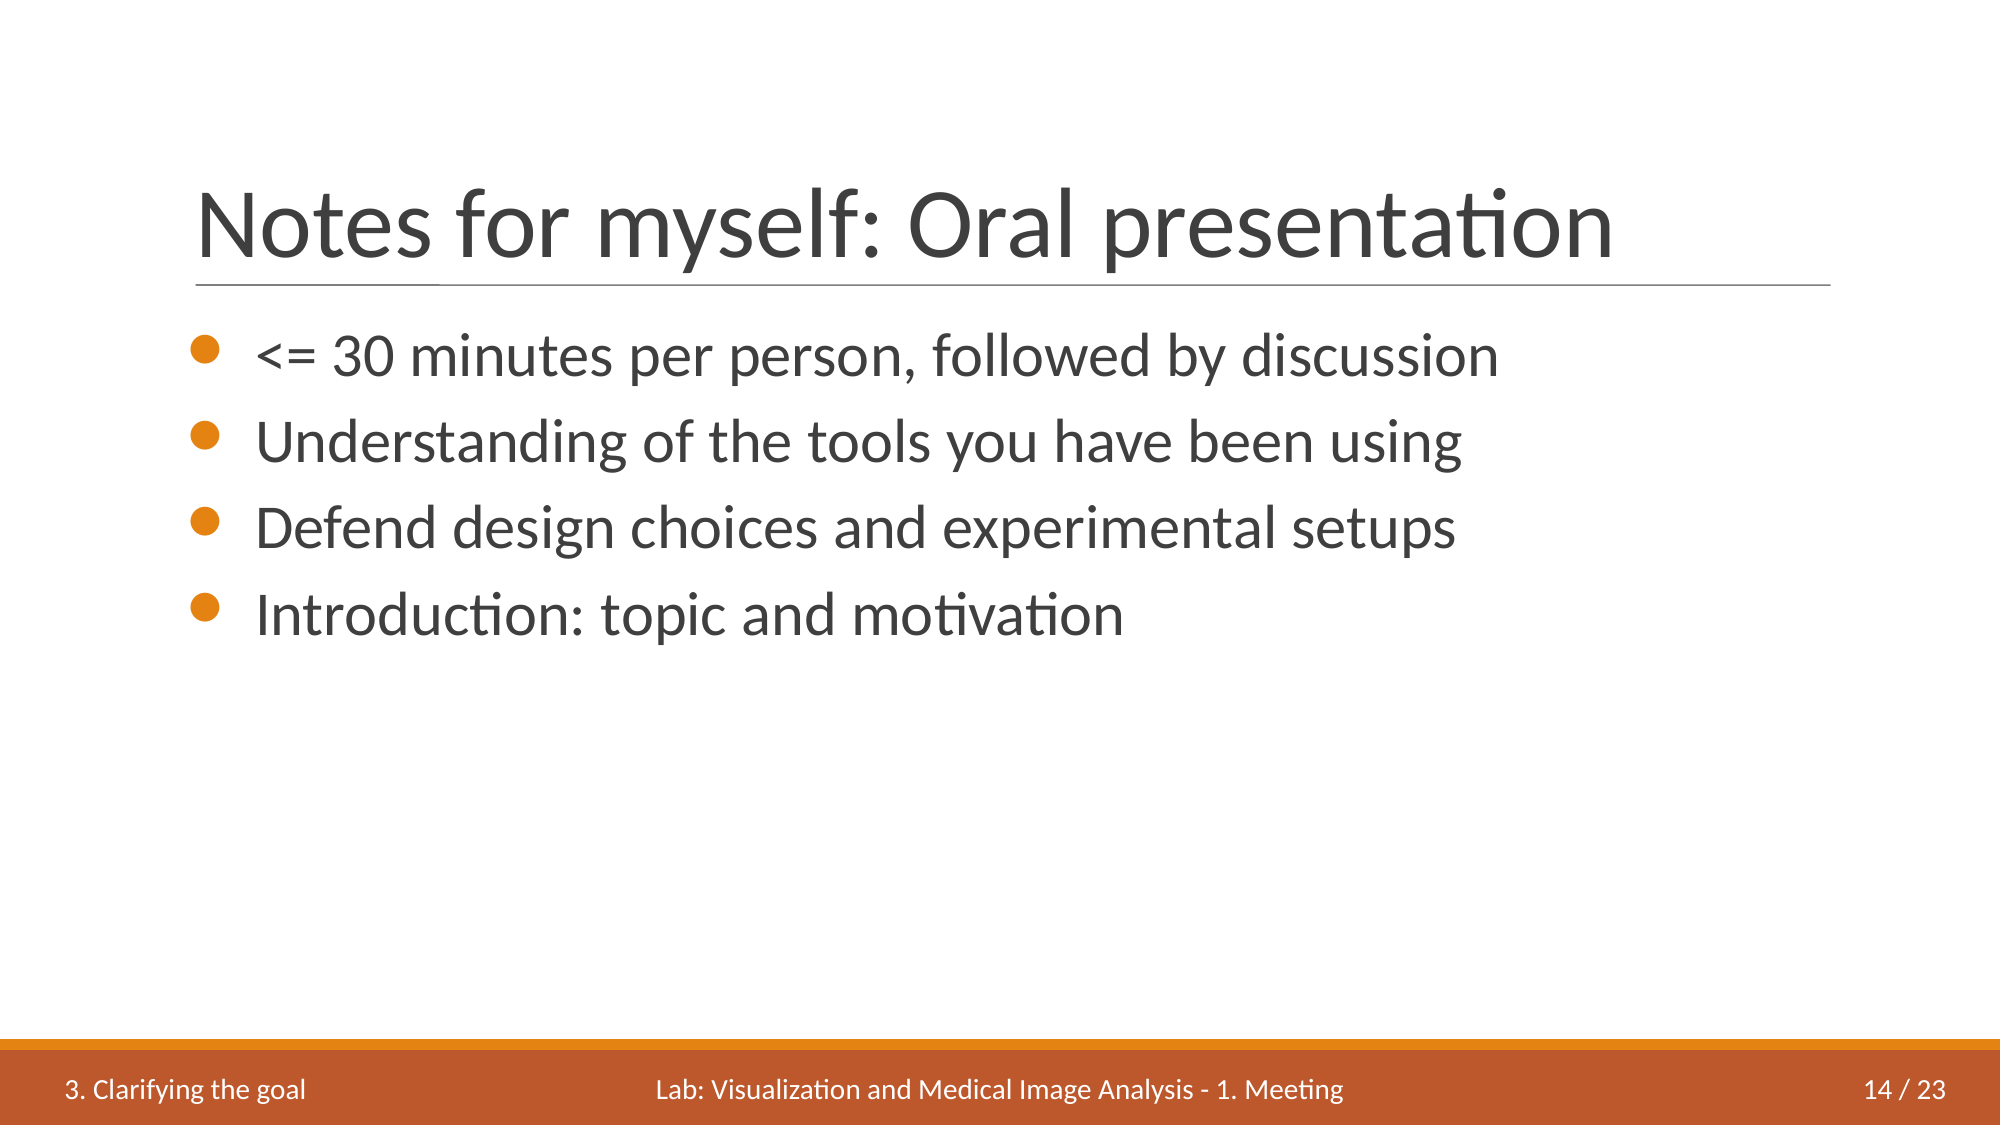

# Notes for myself: Oral presentation
<= 30 minutes per person, followed by discussion
Understanding of the tools you have been using
Defend design choices and experimental setups
Introduction: topic and motivation
3. Clarifying the goal
Lab: Visualization and Medical Image Analysis - 1. Meeting